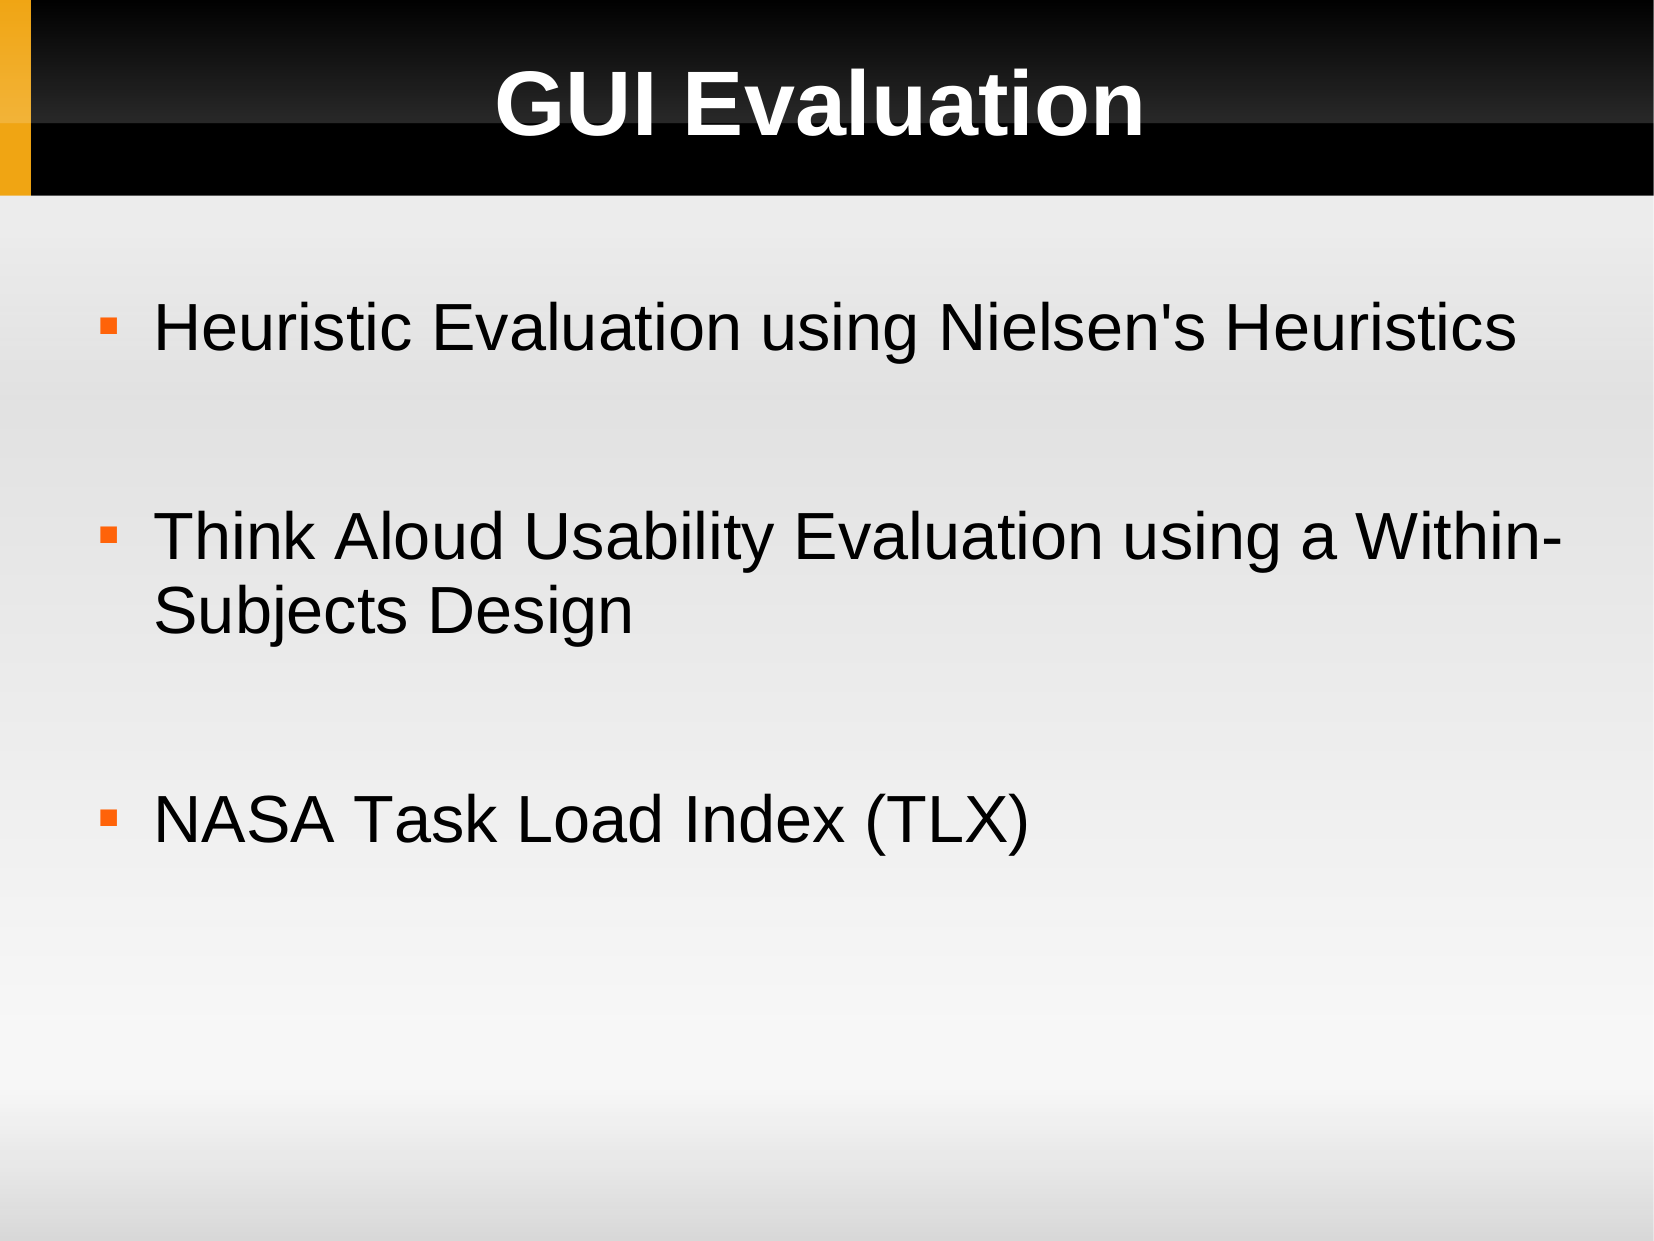

# GUI Evaluation
Heuristic Evaluation using Nielsen's Heuristics
Think Aloud Usability Evaluation using a Within-Subjects Design
NASA Task Load Index (TLX)